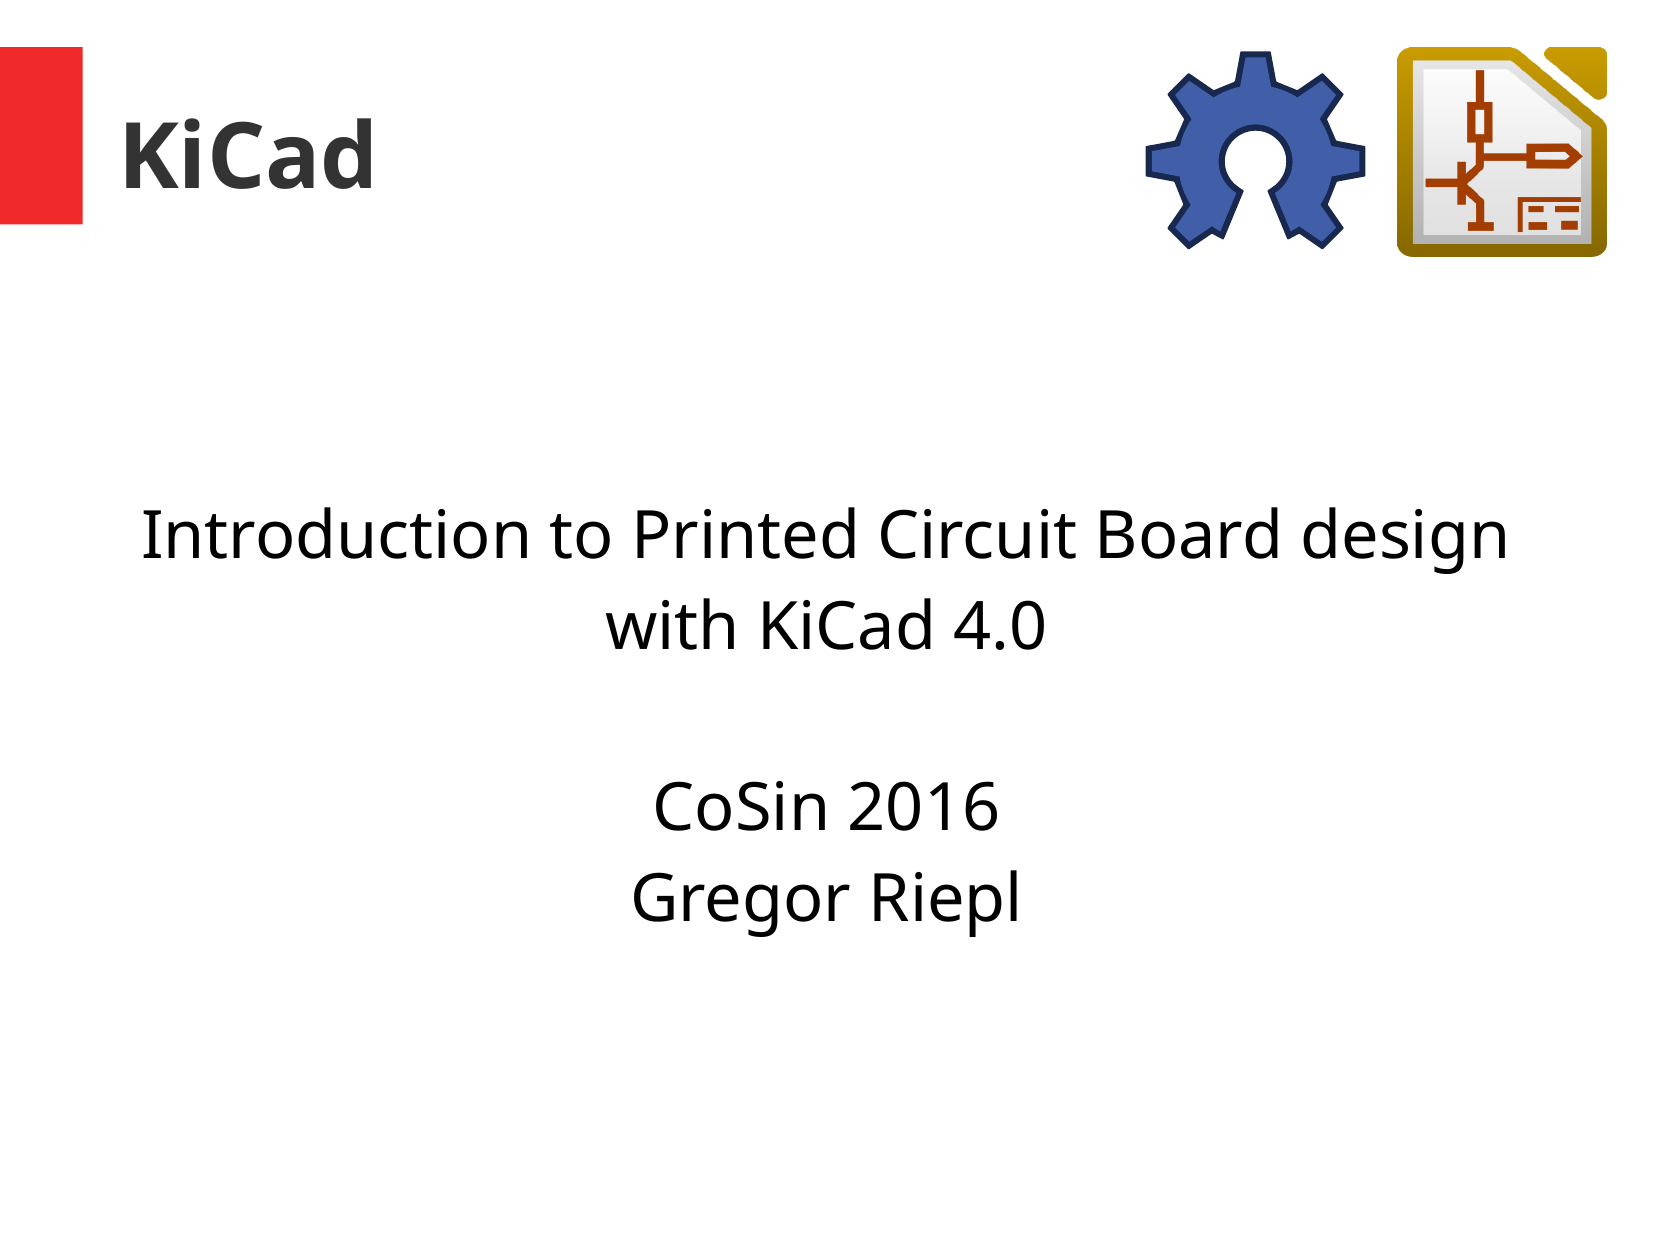

# KiCad
Introduction to Printed Circuit Board design
with KiCad 4.0
CoSin 2016
Gregor Riepl